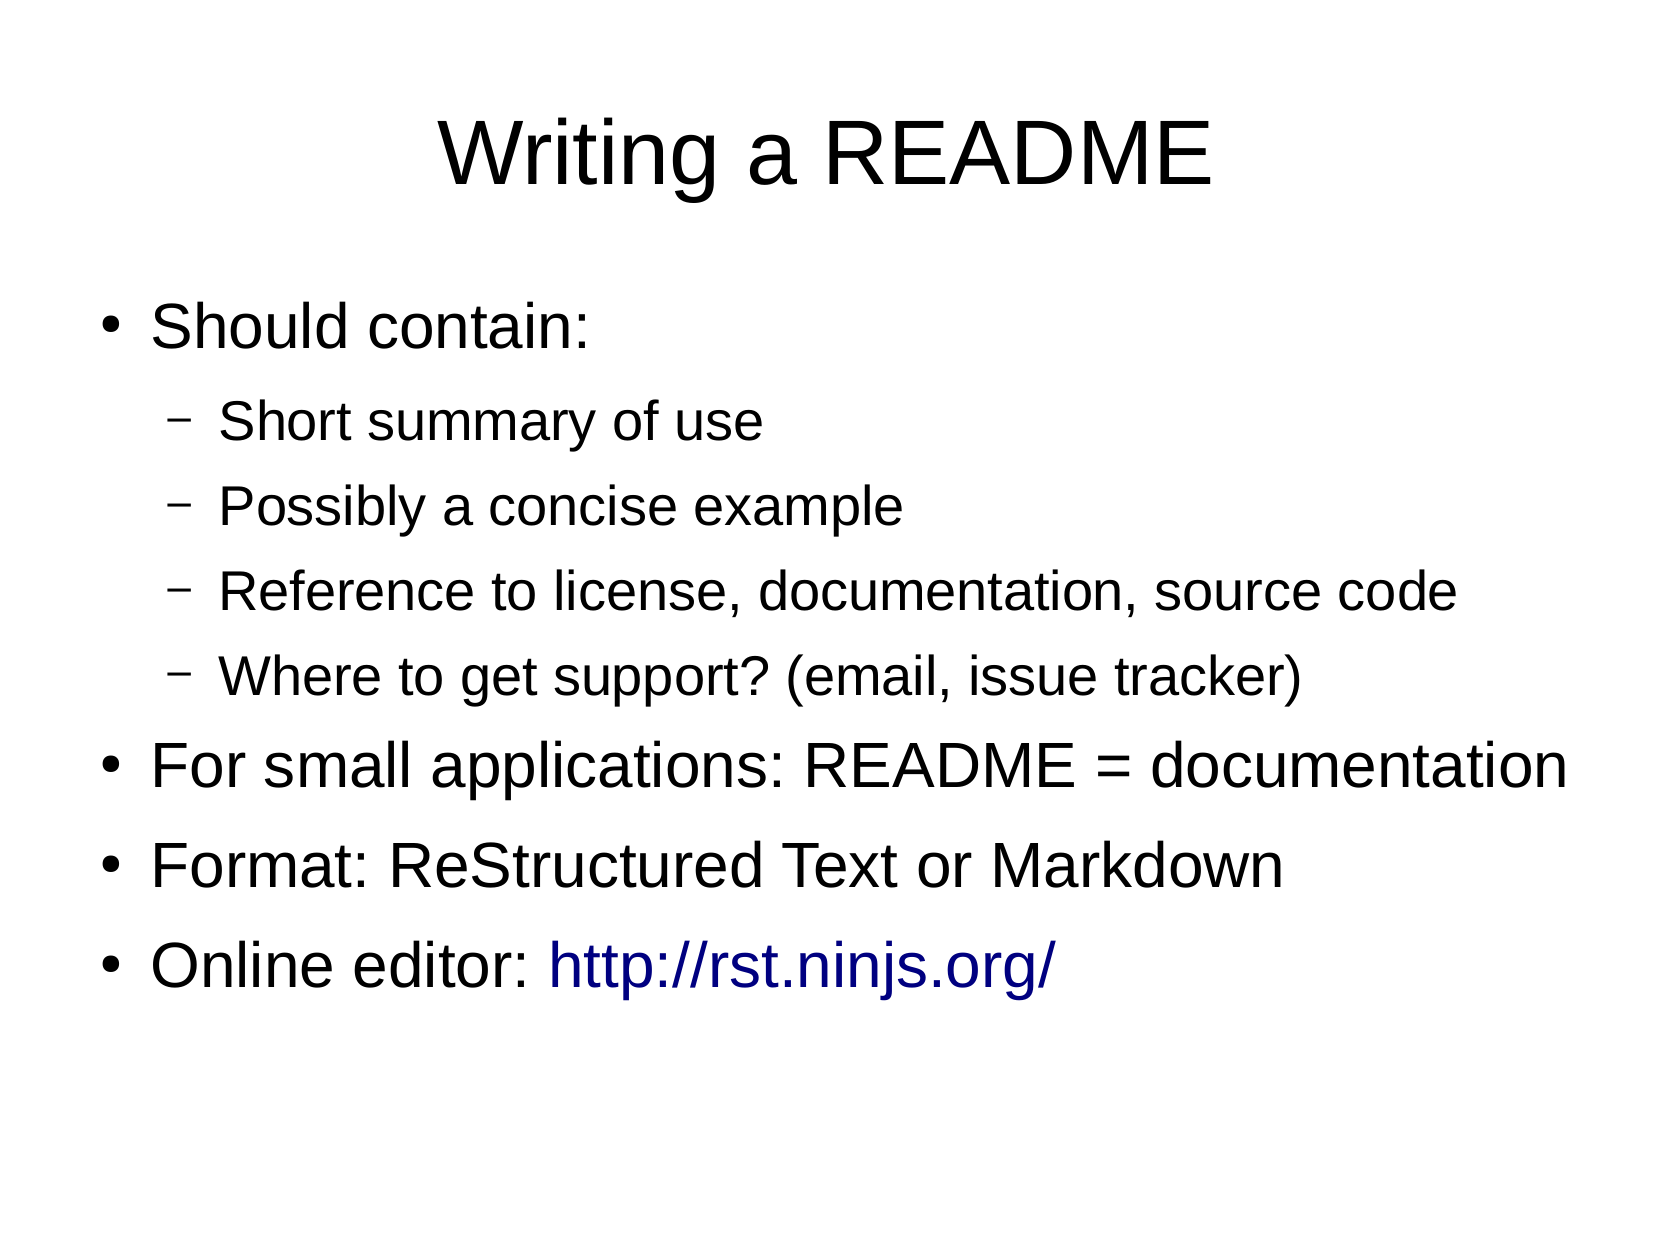

# Writing a README
Should contain:
Short summary of use
Possibly a concise example
Reference to license, documentation, source code
Where to get support? (email, issue tracker)
For small applications: README = documentation
Format: ReStructured Text or Markdown
Online editor: http://rst.ninjs.org/